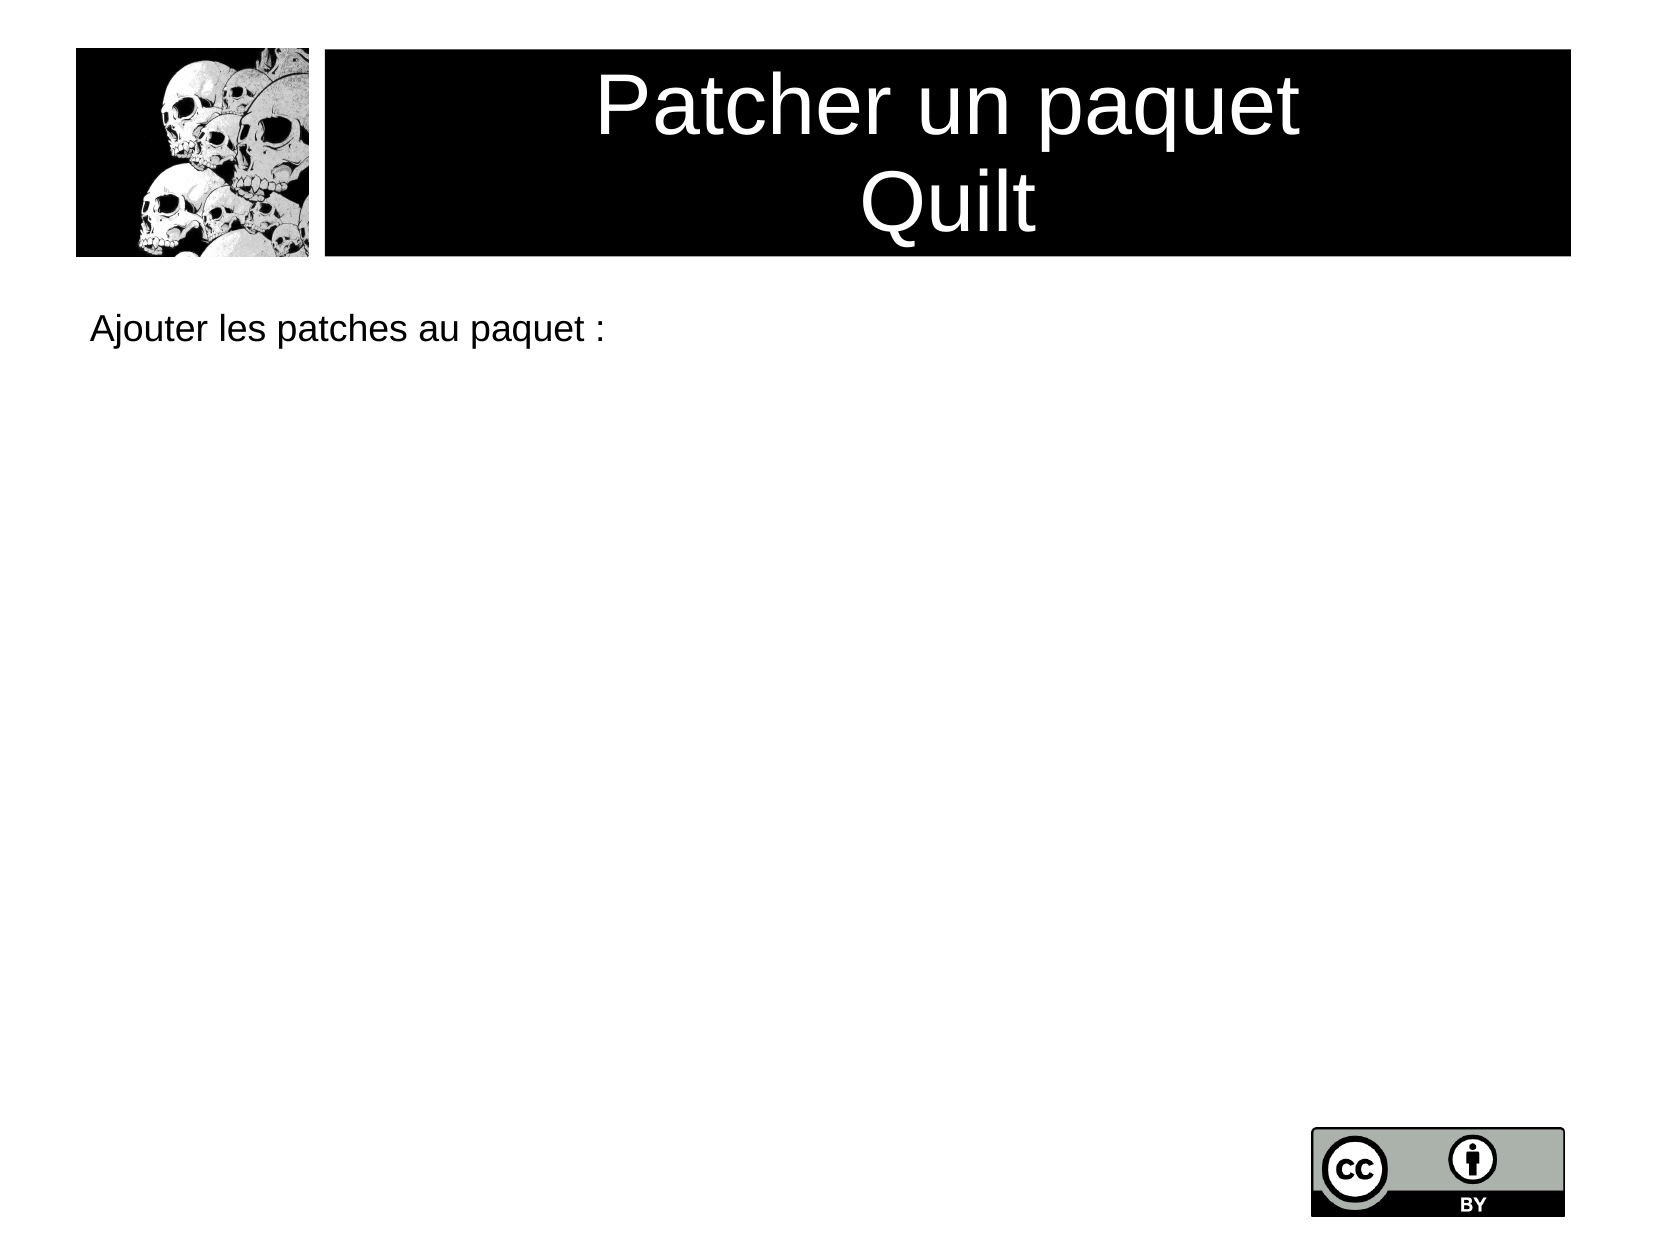

# Patcher un paquet Quilt
Ajouter les patches au paquet :